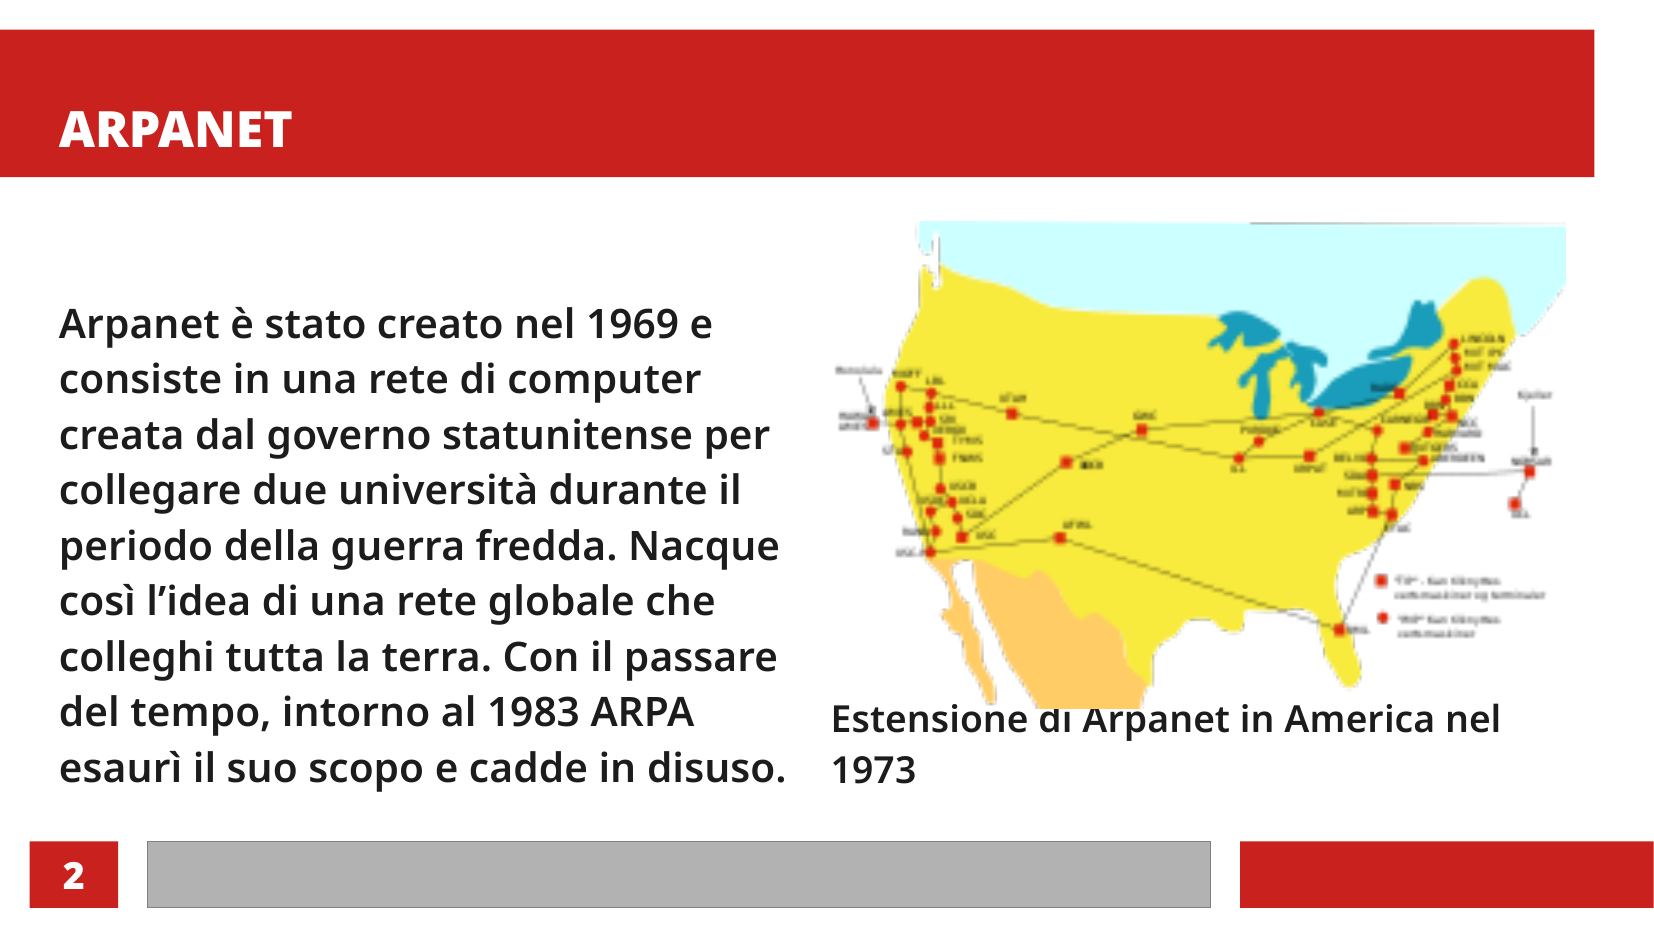

# ARPANET
Arpanet è stato creato nel 1969 e consiste in una rete di computer creata dal governo statunitense per collegare due università durante il periodo della guerra fredda. Nacque così l’idea di una rete globale che colleghi tutta la terra. Con il passare del tempo, intorno al 1983 ARPA esaurì il suo scopo e cadde in disuso.
Estensione di Arpanet in America nel 1973
2